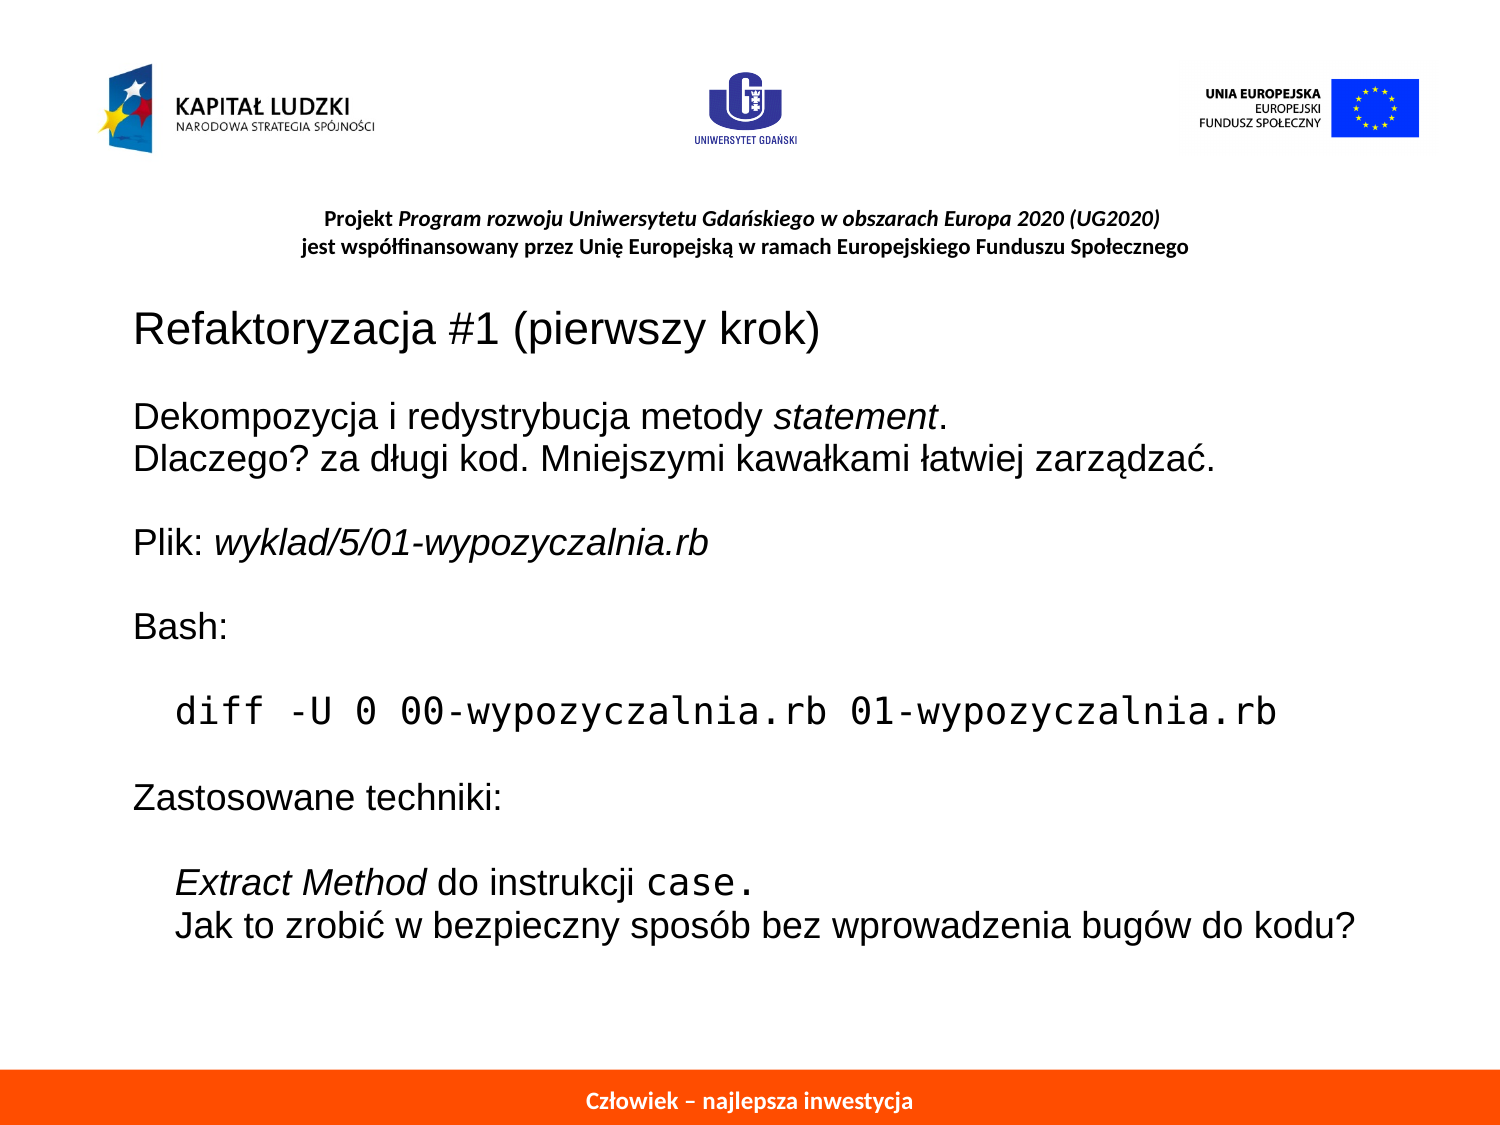

Projekt Program rozwoju Uniwersytetu Gdańskiego w obszarach Europa 2020 (UG2020)
jest współfinansowany przez Unię Europejską w ramach Europejskiego Funduszu Społecznego
Refaktoryzacja #1 (pierwszy krok)
Dekompozycja i redystrybucja metody statement.
Dlaczego? za długi kod. Mniejszymi kawałkami łatwiej zarządzać.
Plik: wyklad/5/01-wypozyczalnia.rb
Bash:
 diff -U 0 00-wypozyczalnia.rb 01-wypozyczalnia.rb
Zastosowane techniki:
 Extract Method do instrukcji case.
 Jak to zrobić w bezpieczny sposób bez wprowadzenia bugów do kodu?
Człowiek – najlepsza inwestycja